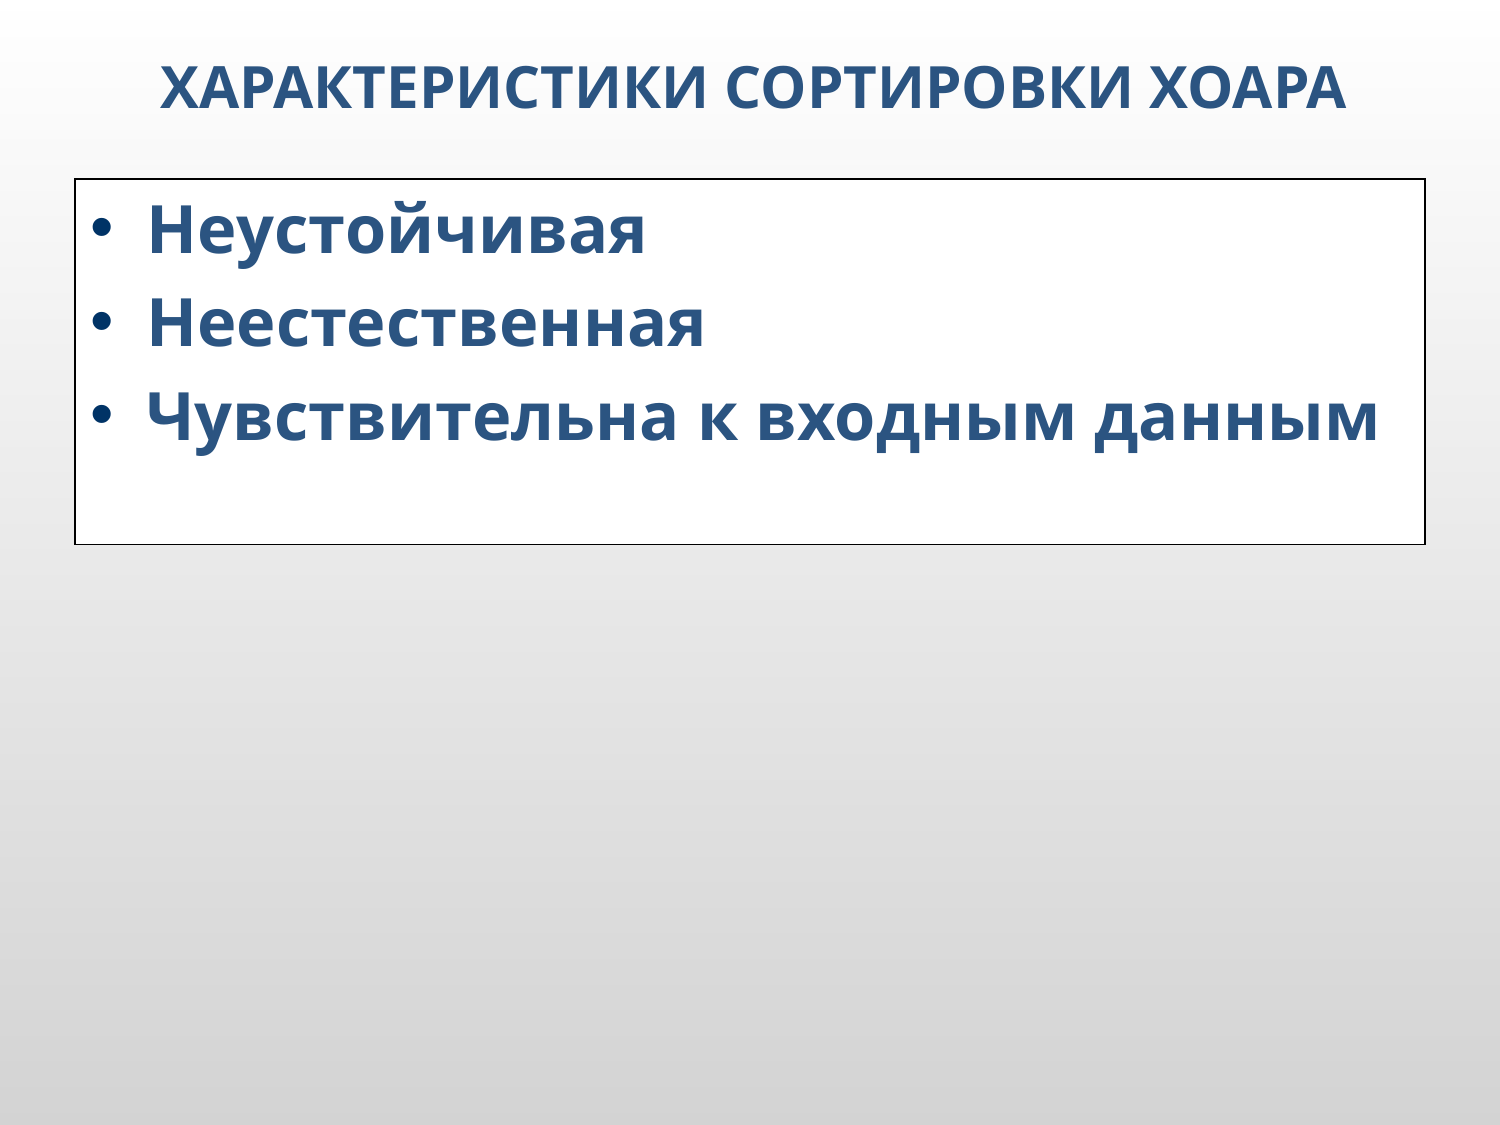

ХАРАКТЕРИСТИКИ СОРТИРОВКИ ХОАРА
# Неустойчивая
Неестественная
Чувствительна к входным данным